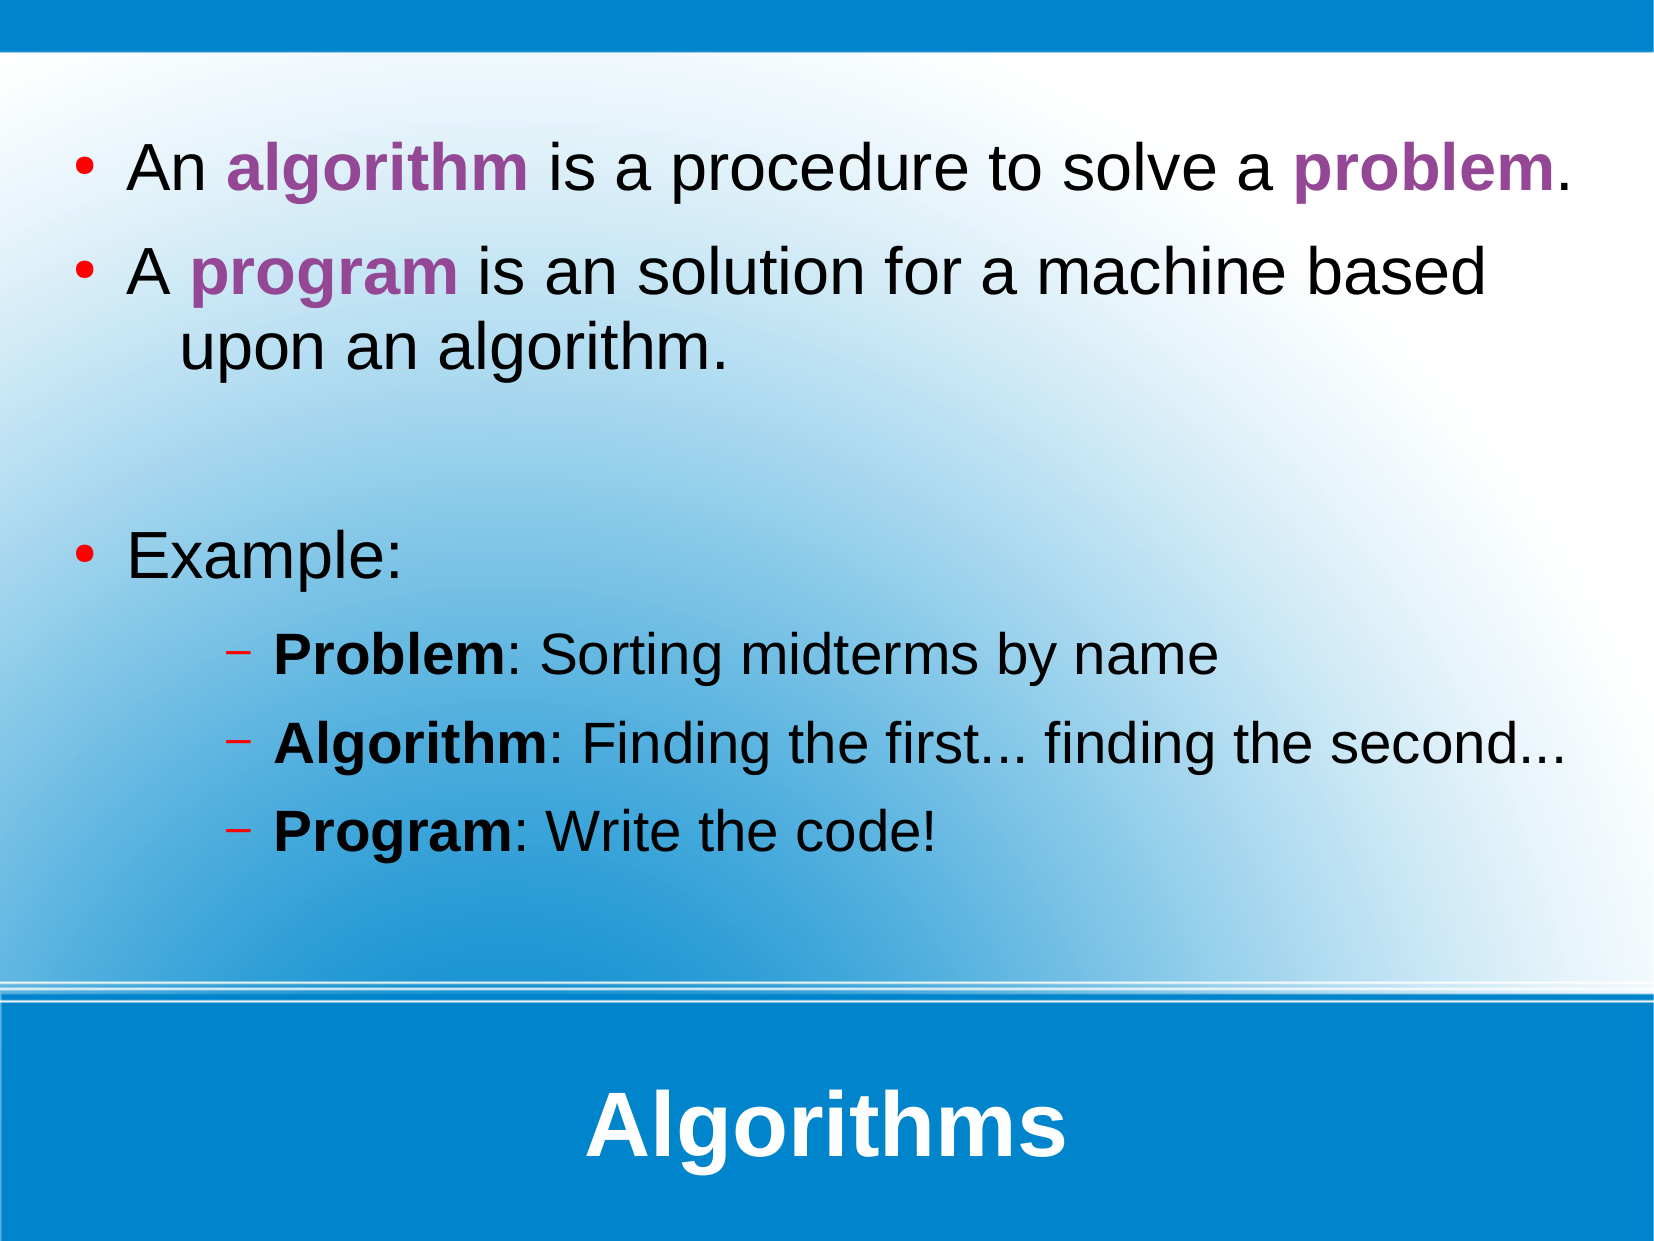

An algorithm is a procedure to solve a problem.
A program is an solution for a machine based upon an algorithm.
Example:
Problem: Sorting midterms by name
Algorithm: Finding the first... finding the second...
Program: Write the code!
# Algorithms